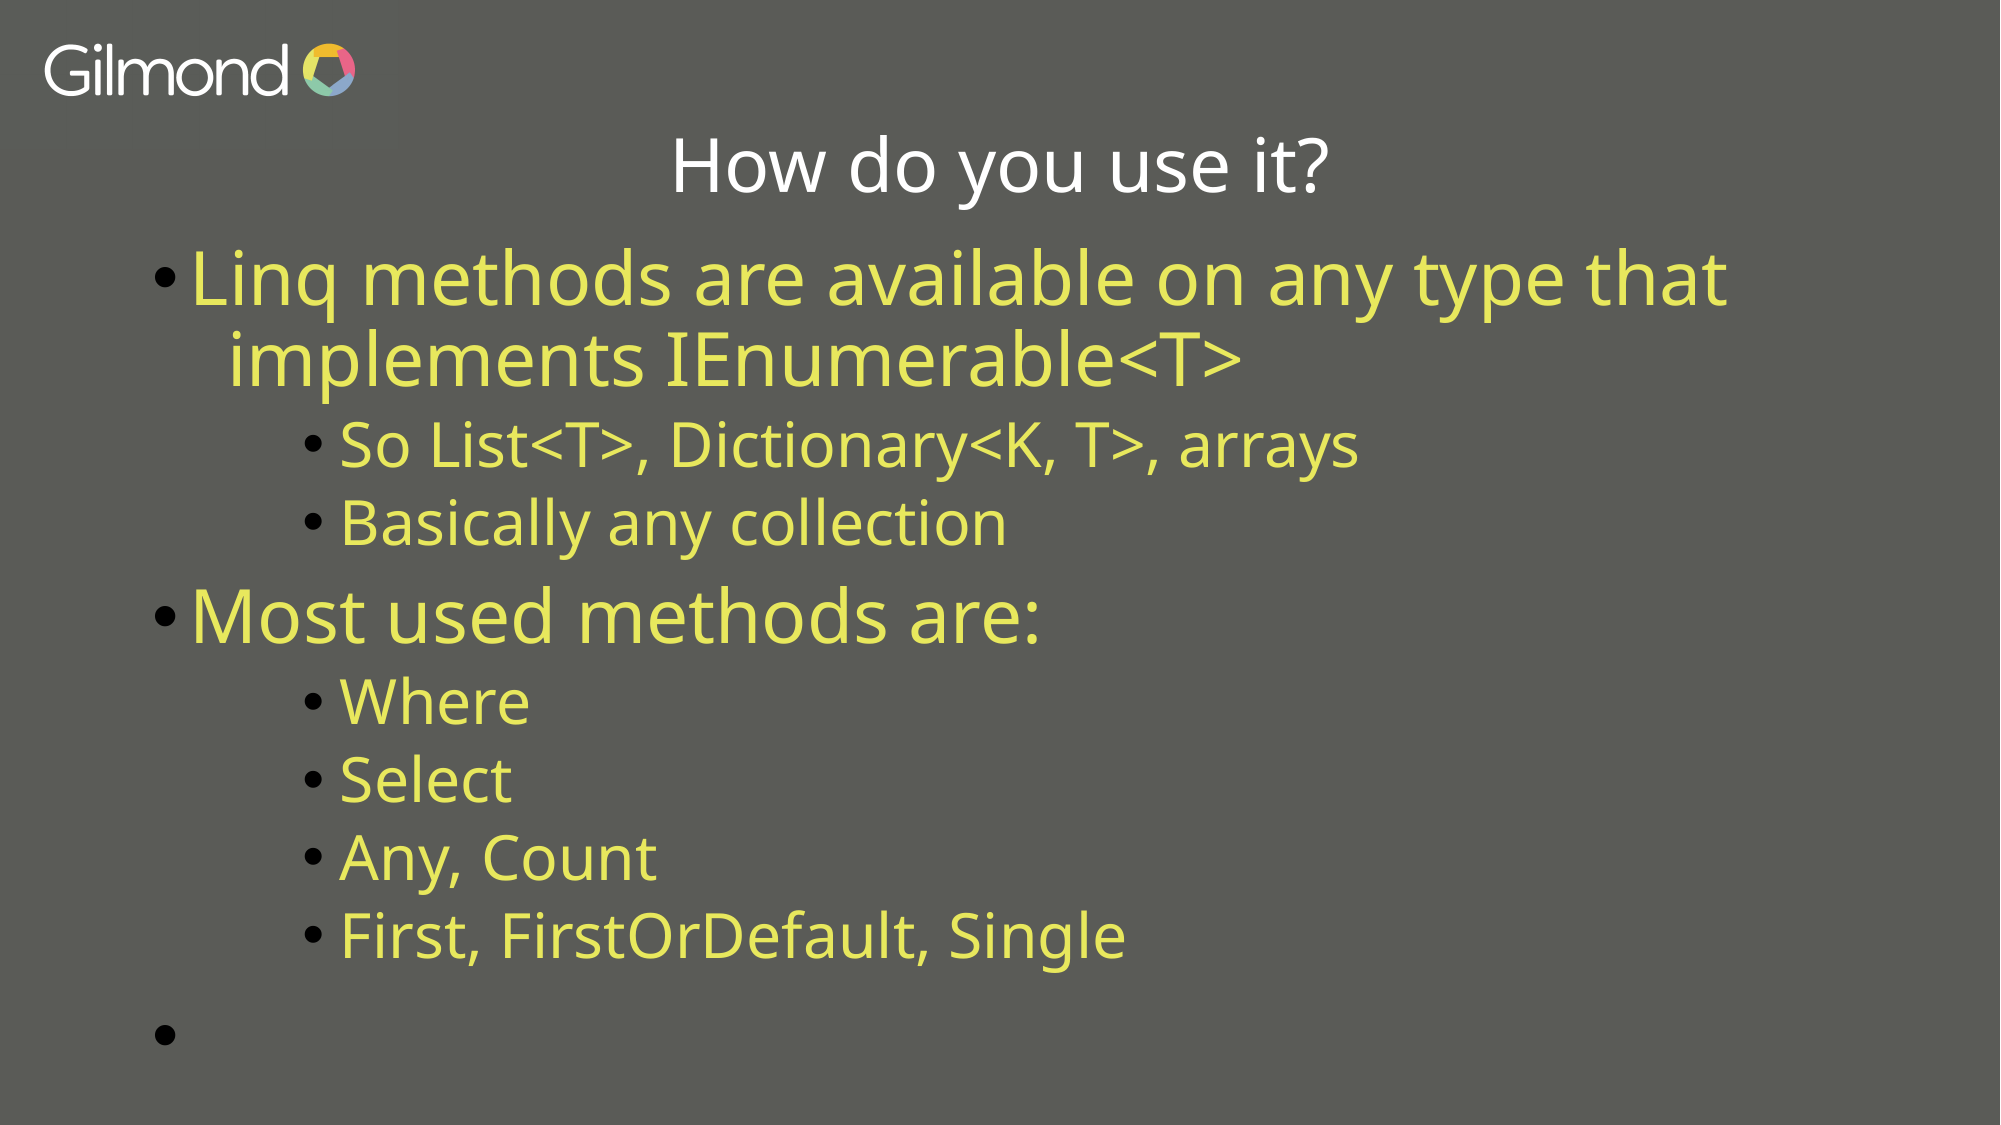

# How do you use it?
Linq methods are available on any type that implements IEnumerable<T>
So List<T>, Dictionary<K, T>, arrays
Basically any collection
Most used methods are:
Where
Select
Any, Count
First, FirstOrDefault, Single